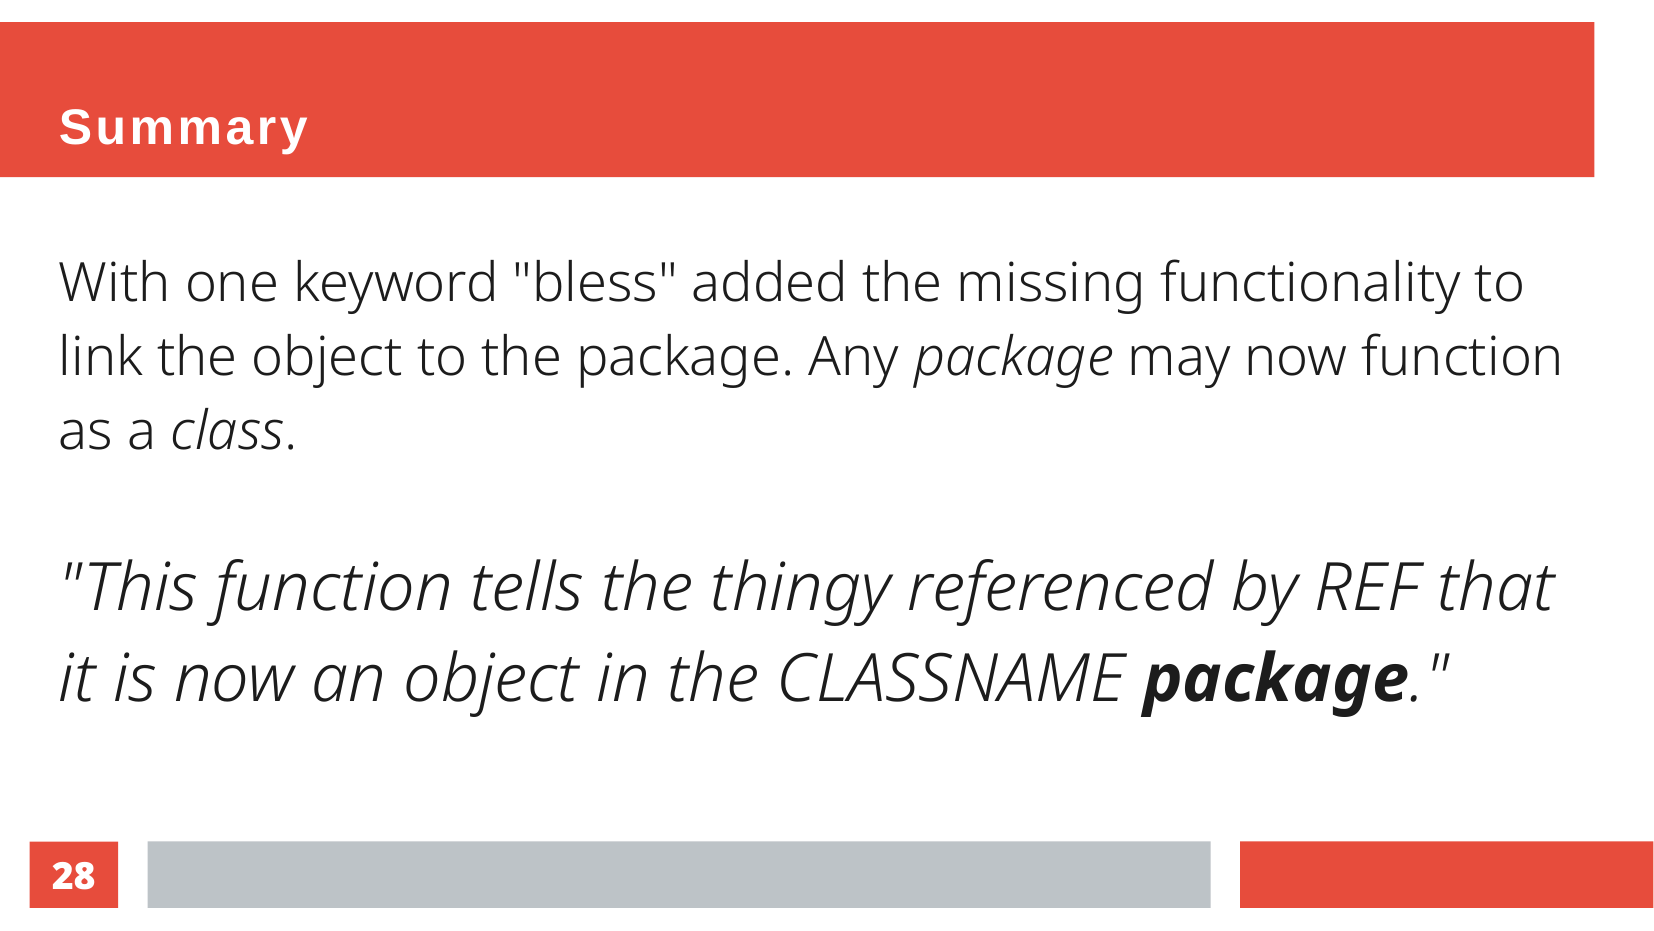

# Summary
With one keyword "bless" added the missing functionality to link the object to the package. Any package may now function as a class.
"This function tells the thingy referenced by REF that it is now an object in the CLASSNAME package."
28